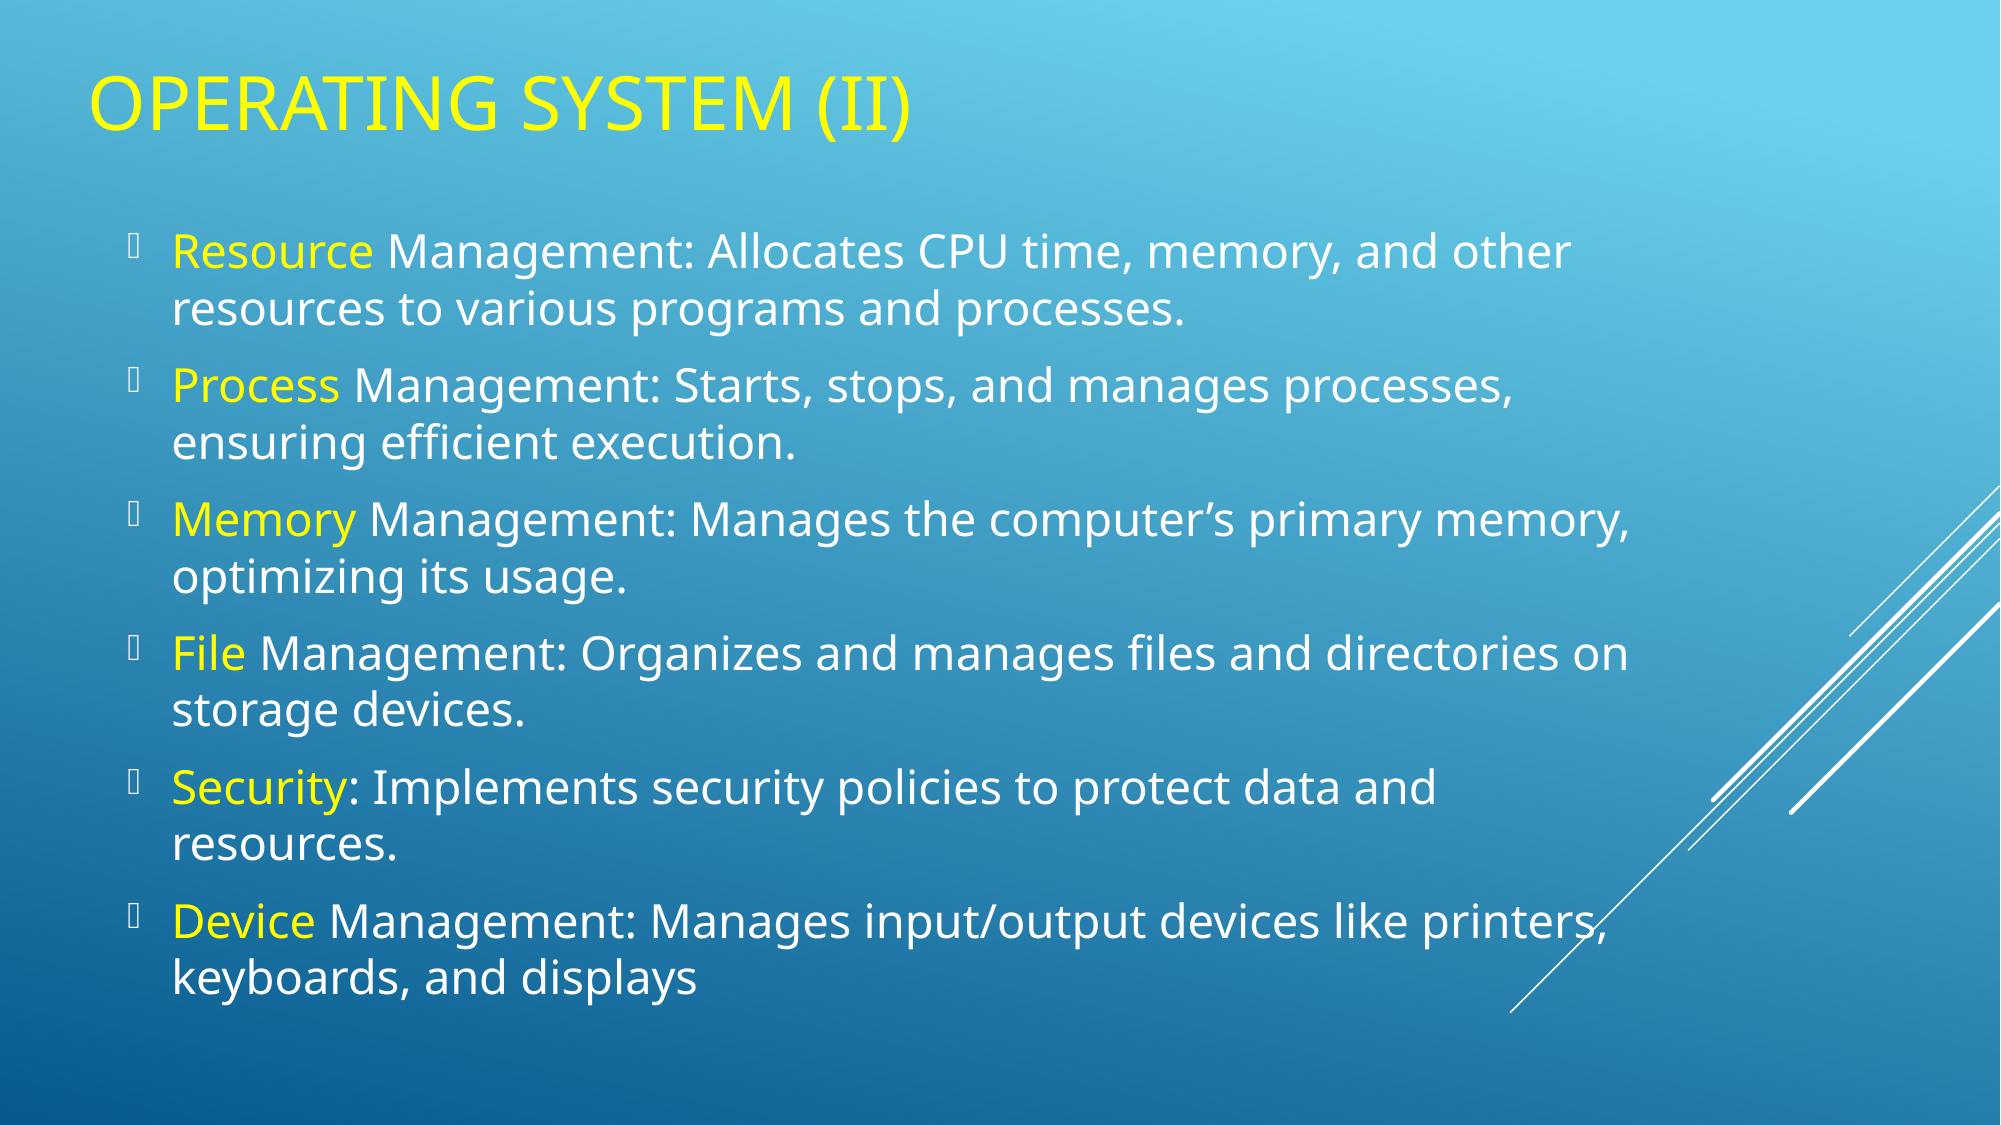

# Operating system (II)
Resource Management: Allocates CPU time, memory, and other resources to various programs and processes.
Process Management: Starts, stops, and manages processes, ensuring efficient execution.
Memory Management: Manages the computer’s primary memory, optimizing its usage.
File Management: Organizes and manages files and directories on storage devices.
Security: Implements security policies to protect data and resources.
Device Management: Manages input/output devices like printers, keyboards, and displays